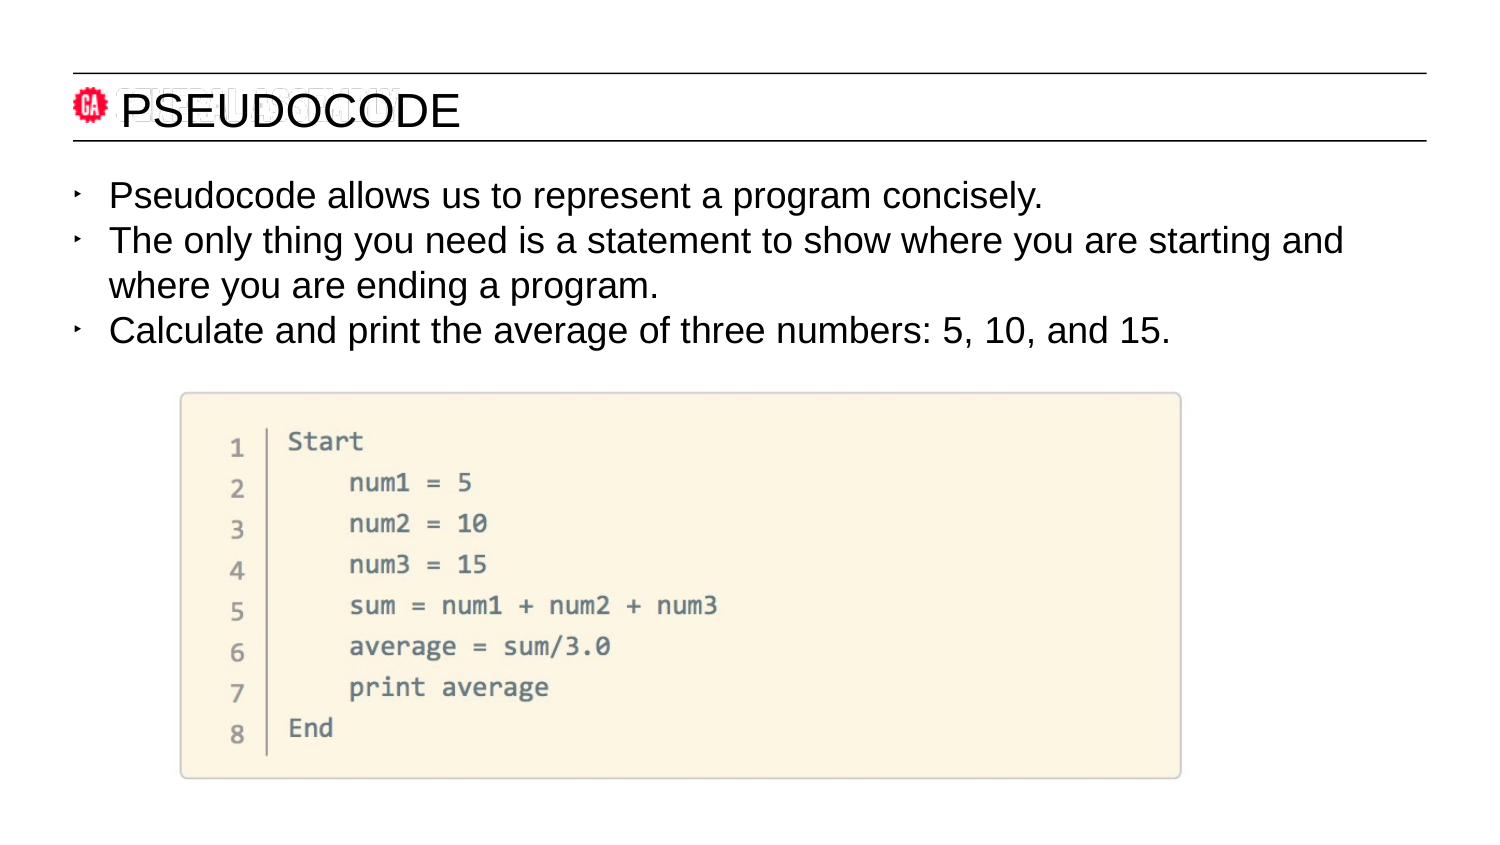

PSEUDOCODE
Pseudocode allows us to represent a program concisely.
The only thing you need is a statement to show where you are starting and where you are ending a program.
Calculate and print the average of three numbers: 5, 10, and 15.